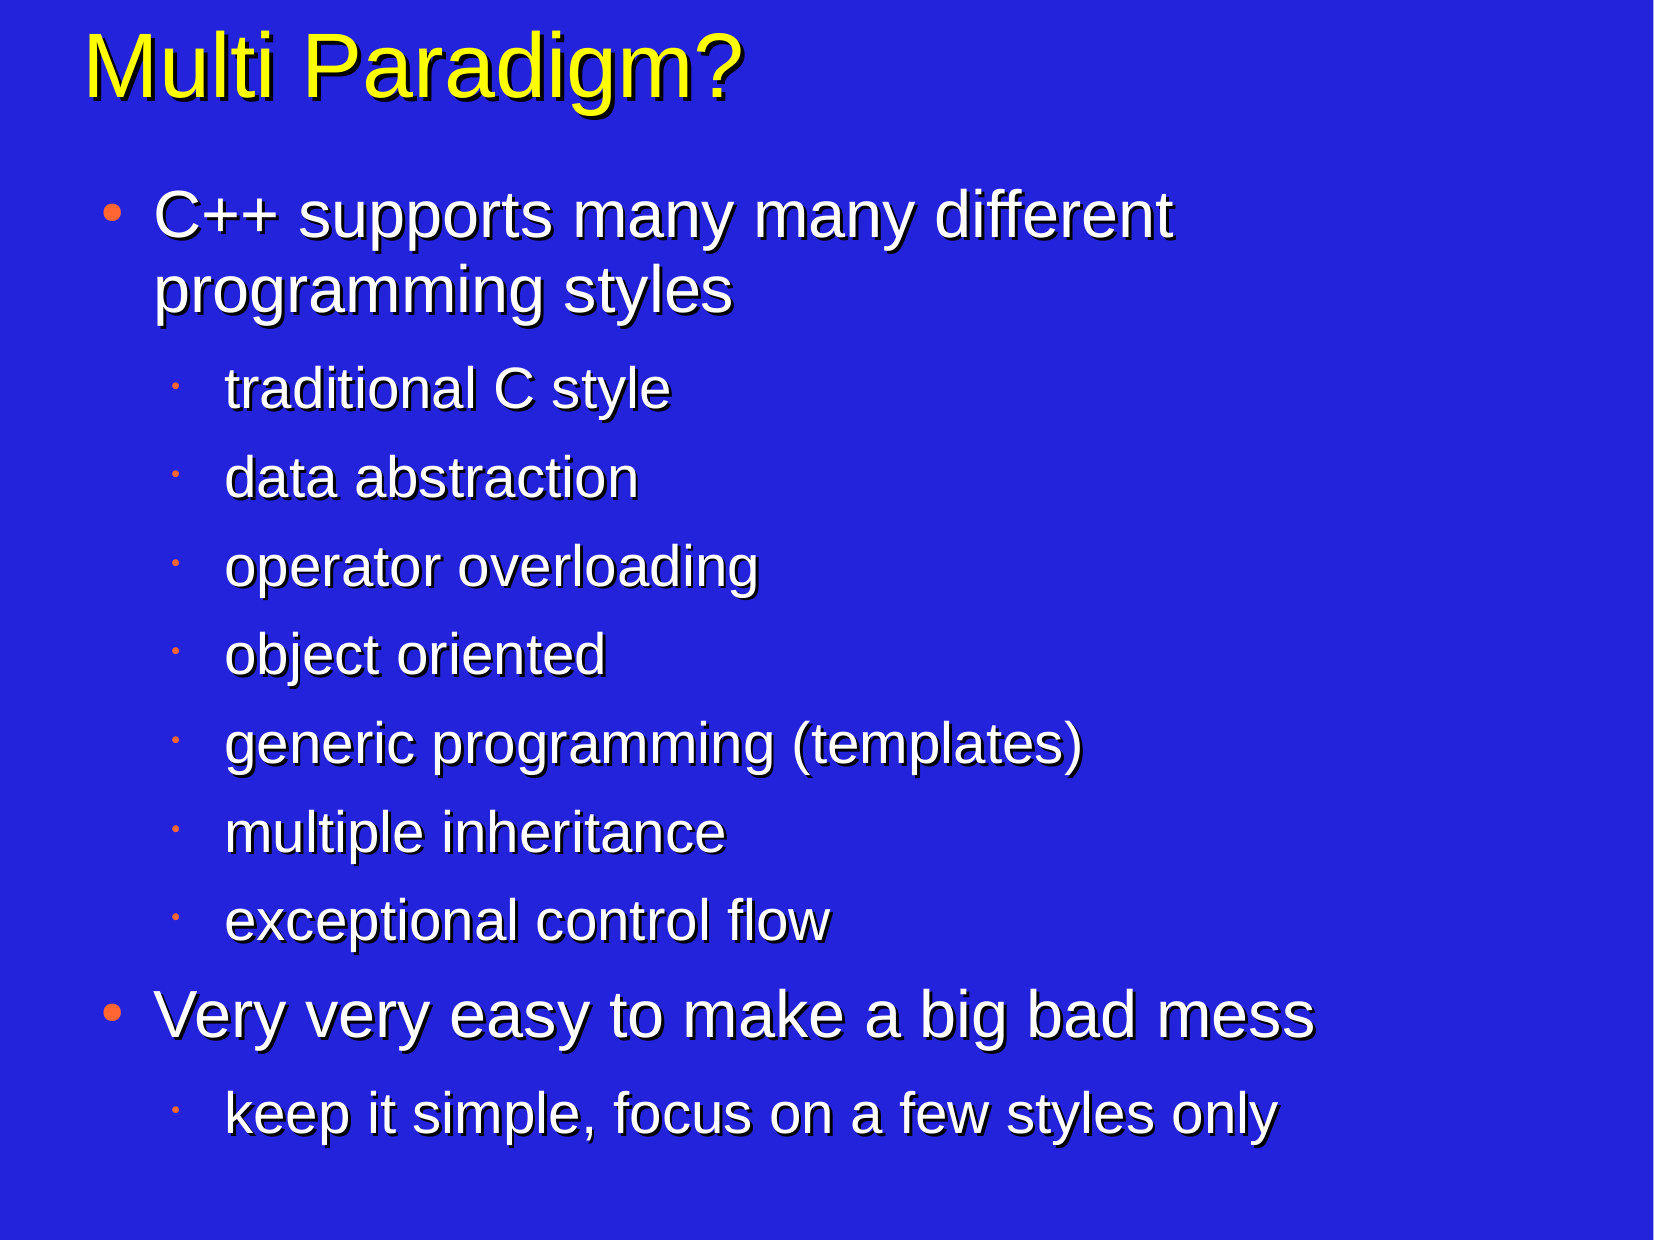

# Multi Paradigm?
C++ supports many many different programming styles
traditional C style
data abstraction
operator overloading
object oriented
generic programming (templates)
multiple inheritance
exceptional control flow
Very very easy to make a big bad mess
keep it simple, focus on a few styles only